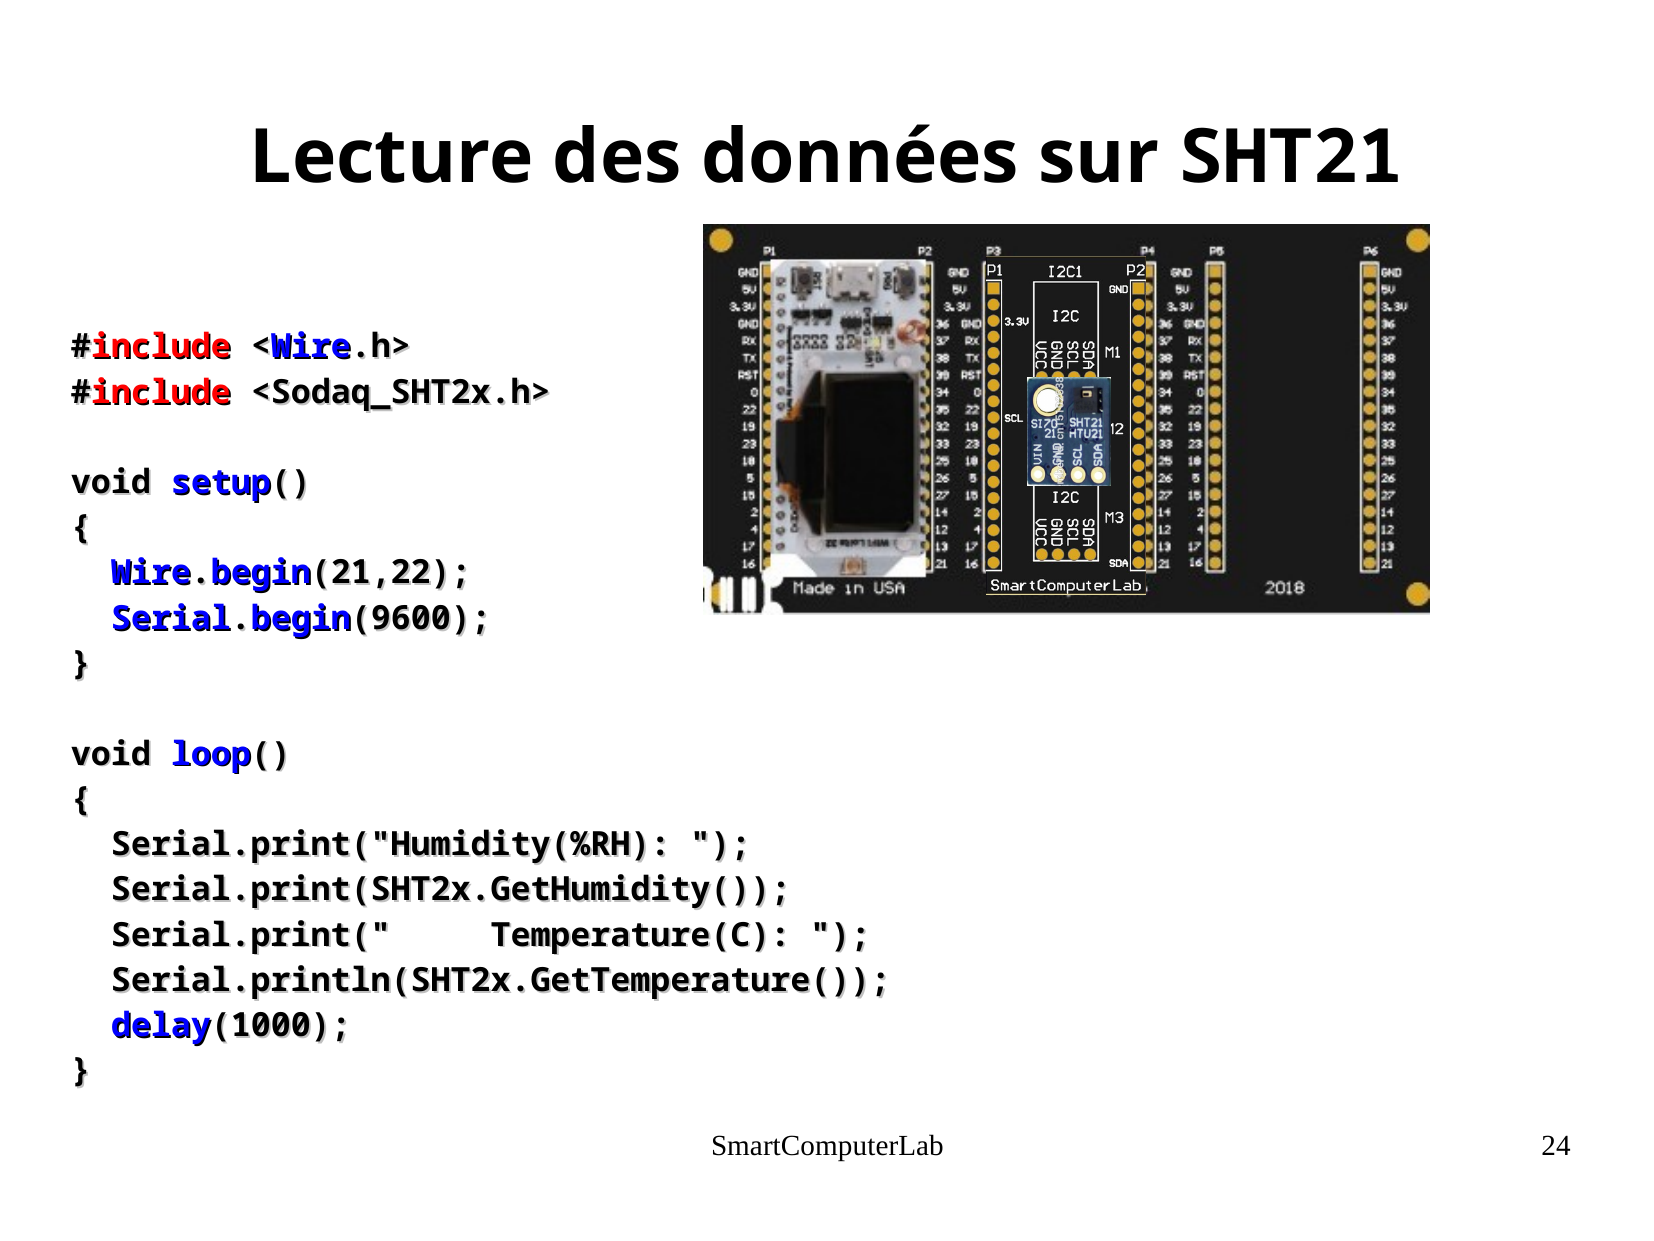

# Lecture des données sur SHT21
#include <Wire.h>
#include <Sodaq_SHT2x.h>
void setup()
{
 Wire.begin(21,22);
 Serial.begin(9600);
}
void loop()
{
 Serial.print("Humidity(%RH): ");
 Serial.print(SHT2x.GetHumidity());
 Serial.print(" Temperature(C): ");
 Serial.println(SHT2x.GetTemperature());
 delay(1000);
}
SmartComputerLab
24